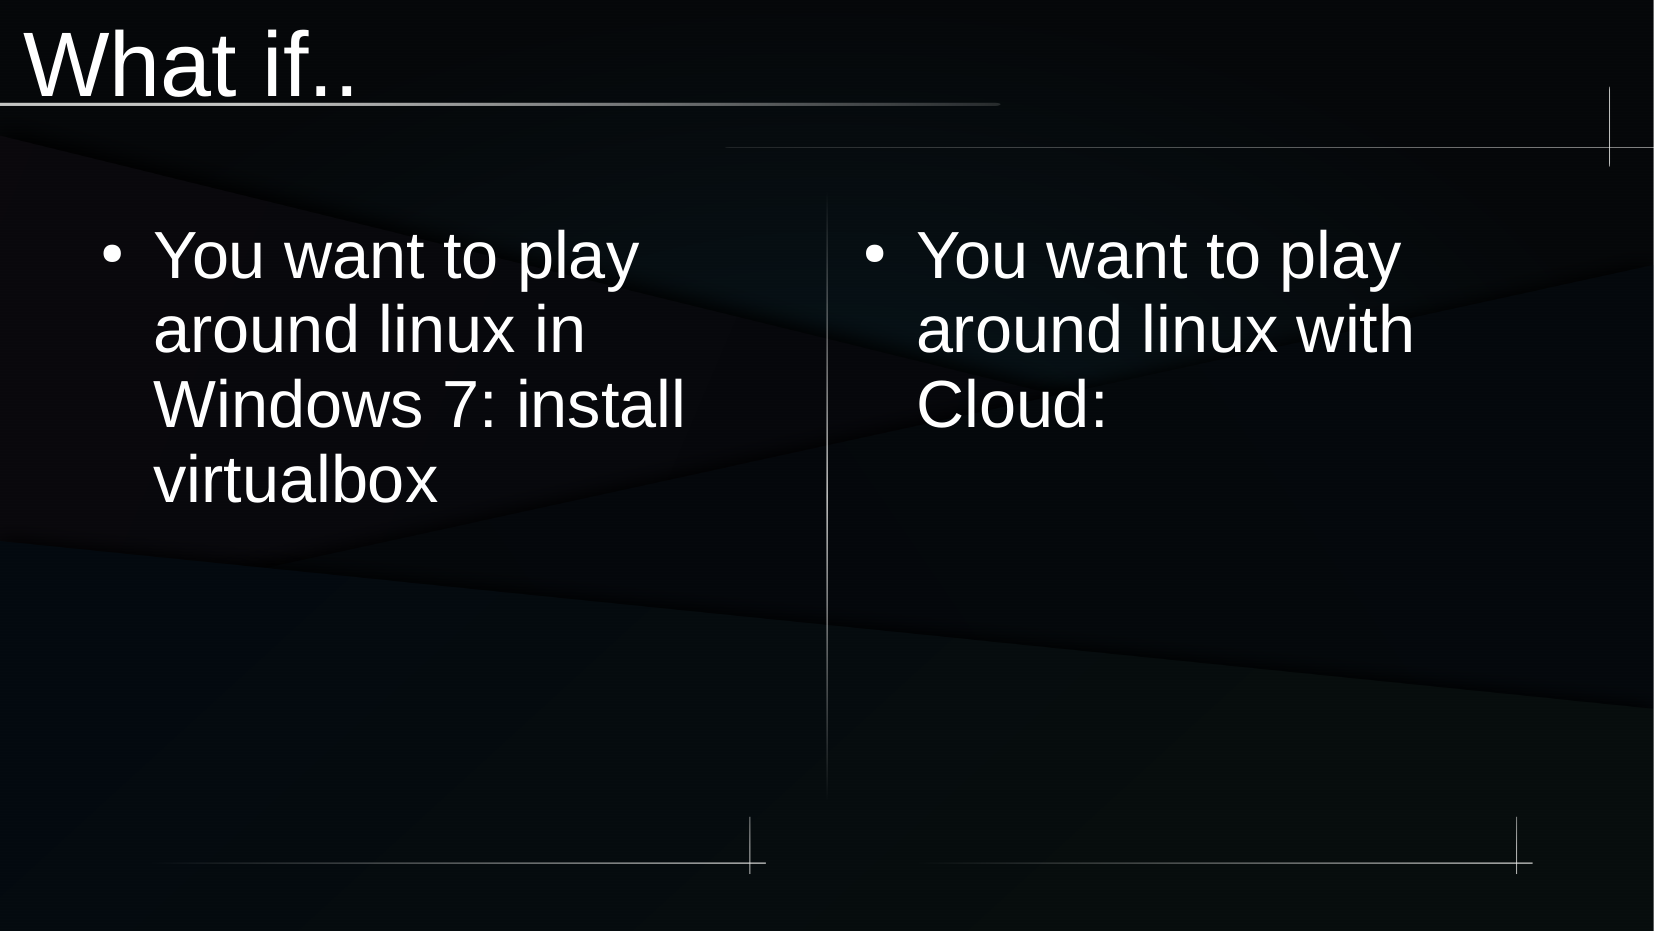

# What if..
You want to play around linux in Windows 7: install virtualbox
You want to play around linux with Cloud: